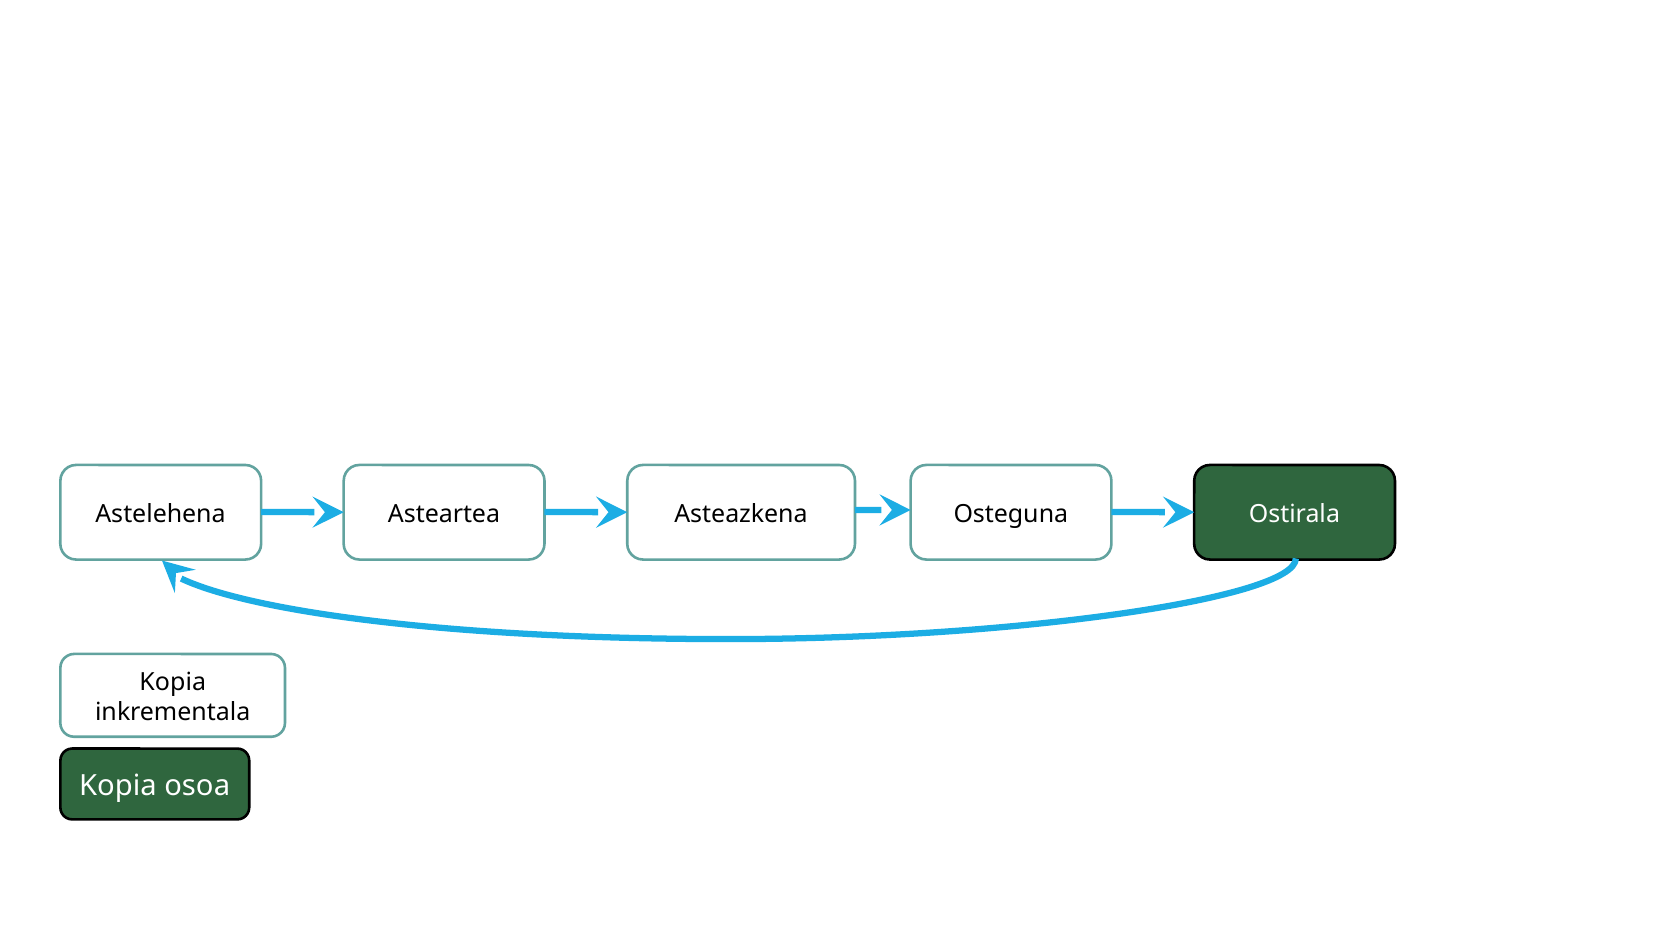

Astelehena
Asteartea
Asteazkena
Osteguna
Ostirala
Kopia inkrementala
Kopia osoa